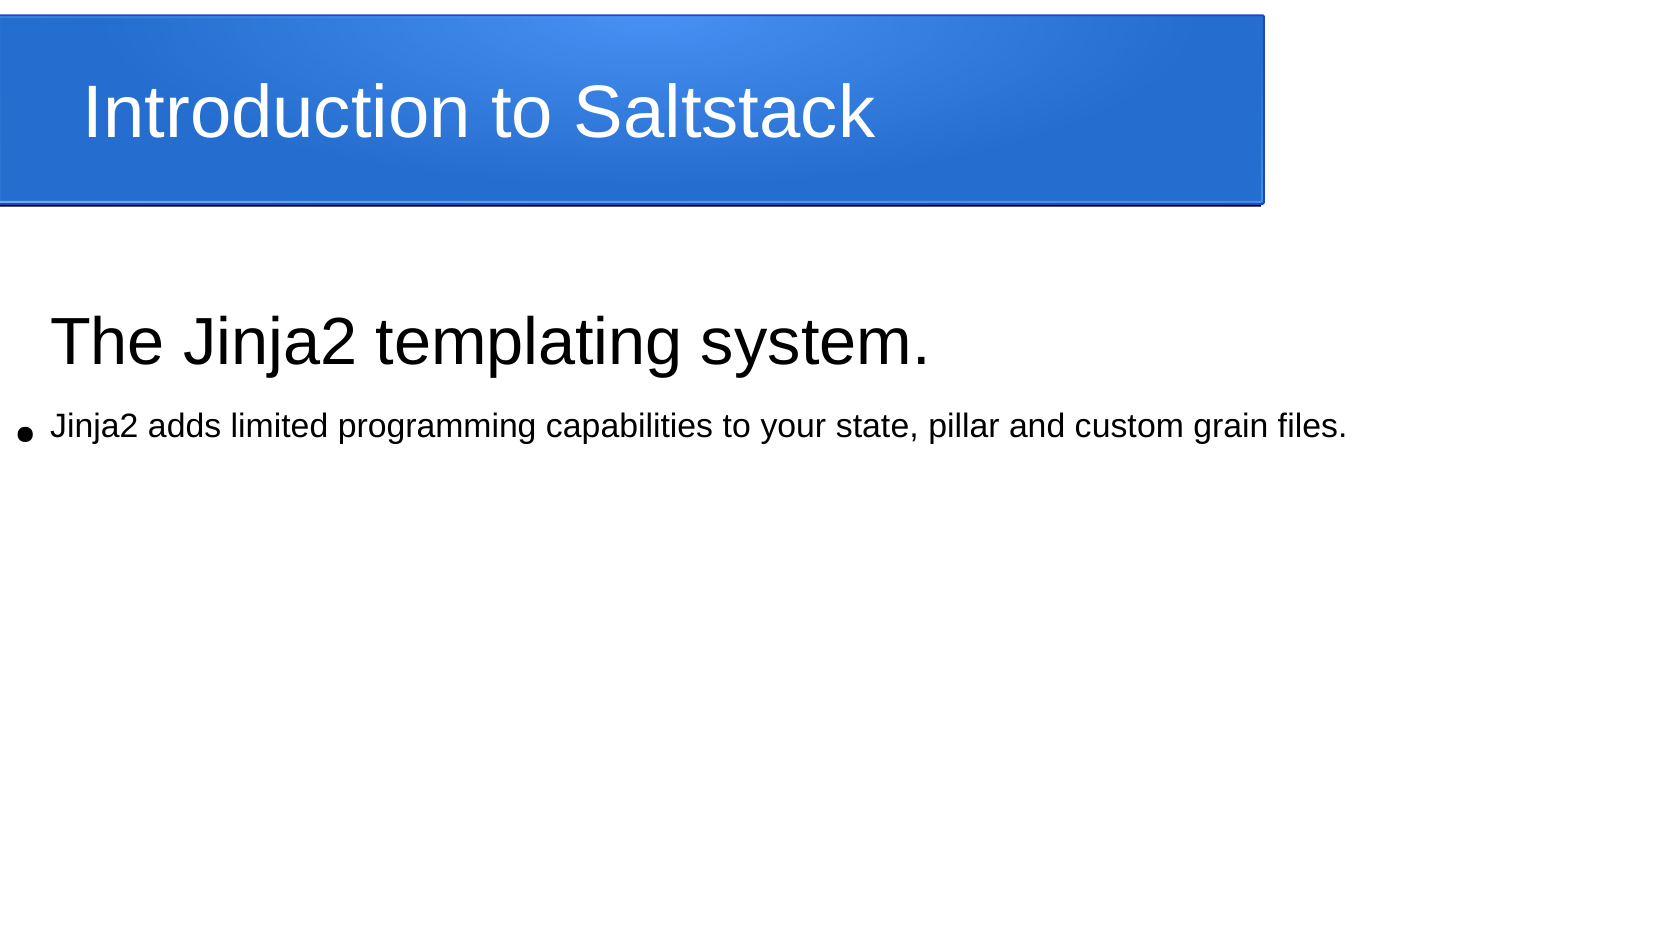

# Introduction to Saltstack
The Jinja2 templating system.
Jinja2 adds limited programming capabilities to your state, pillar and custom grain files.